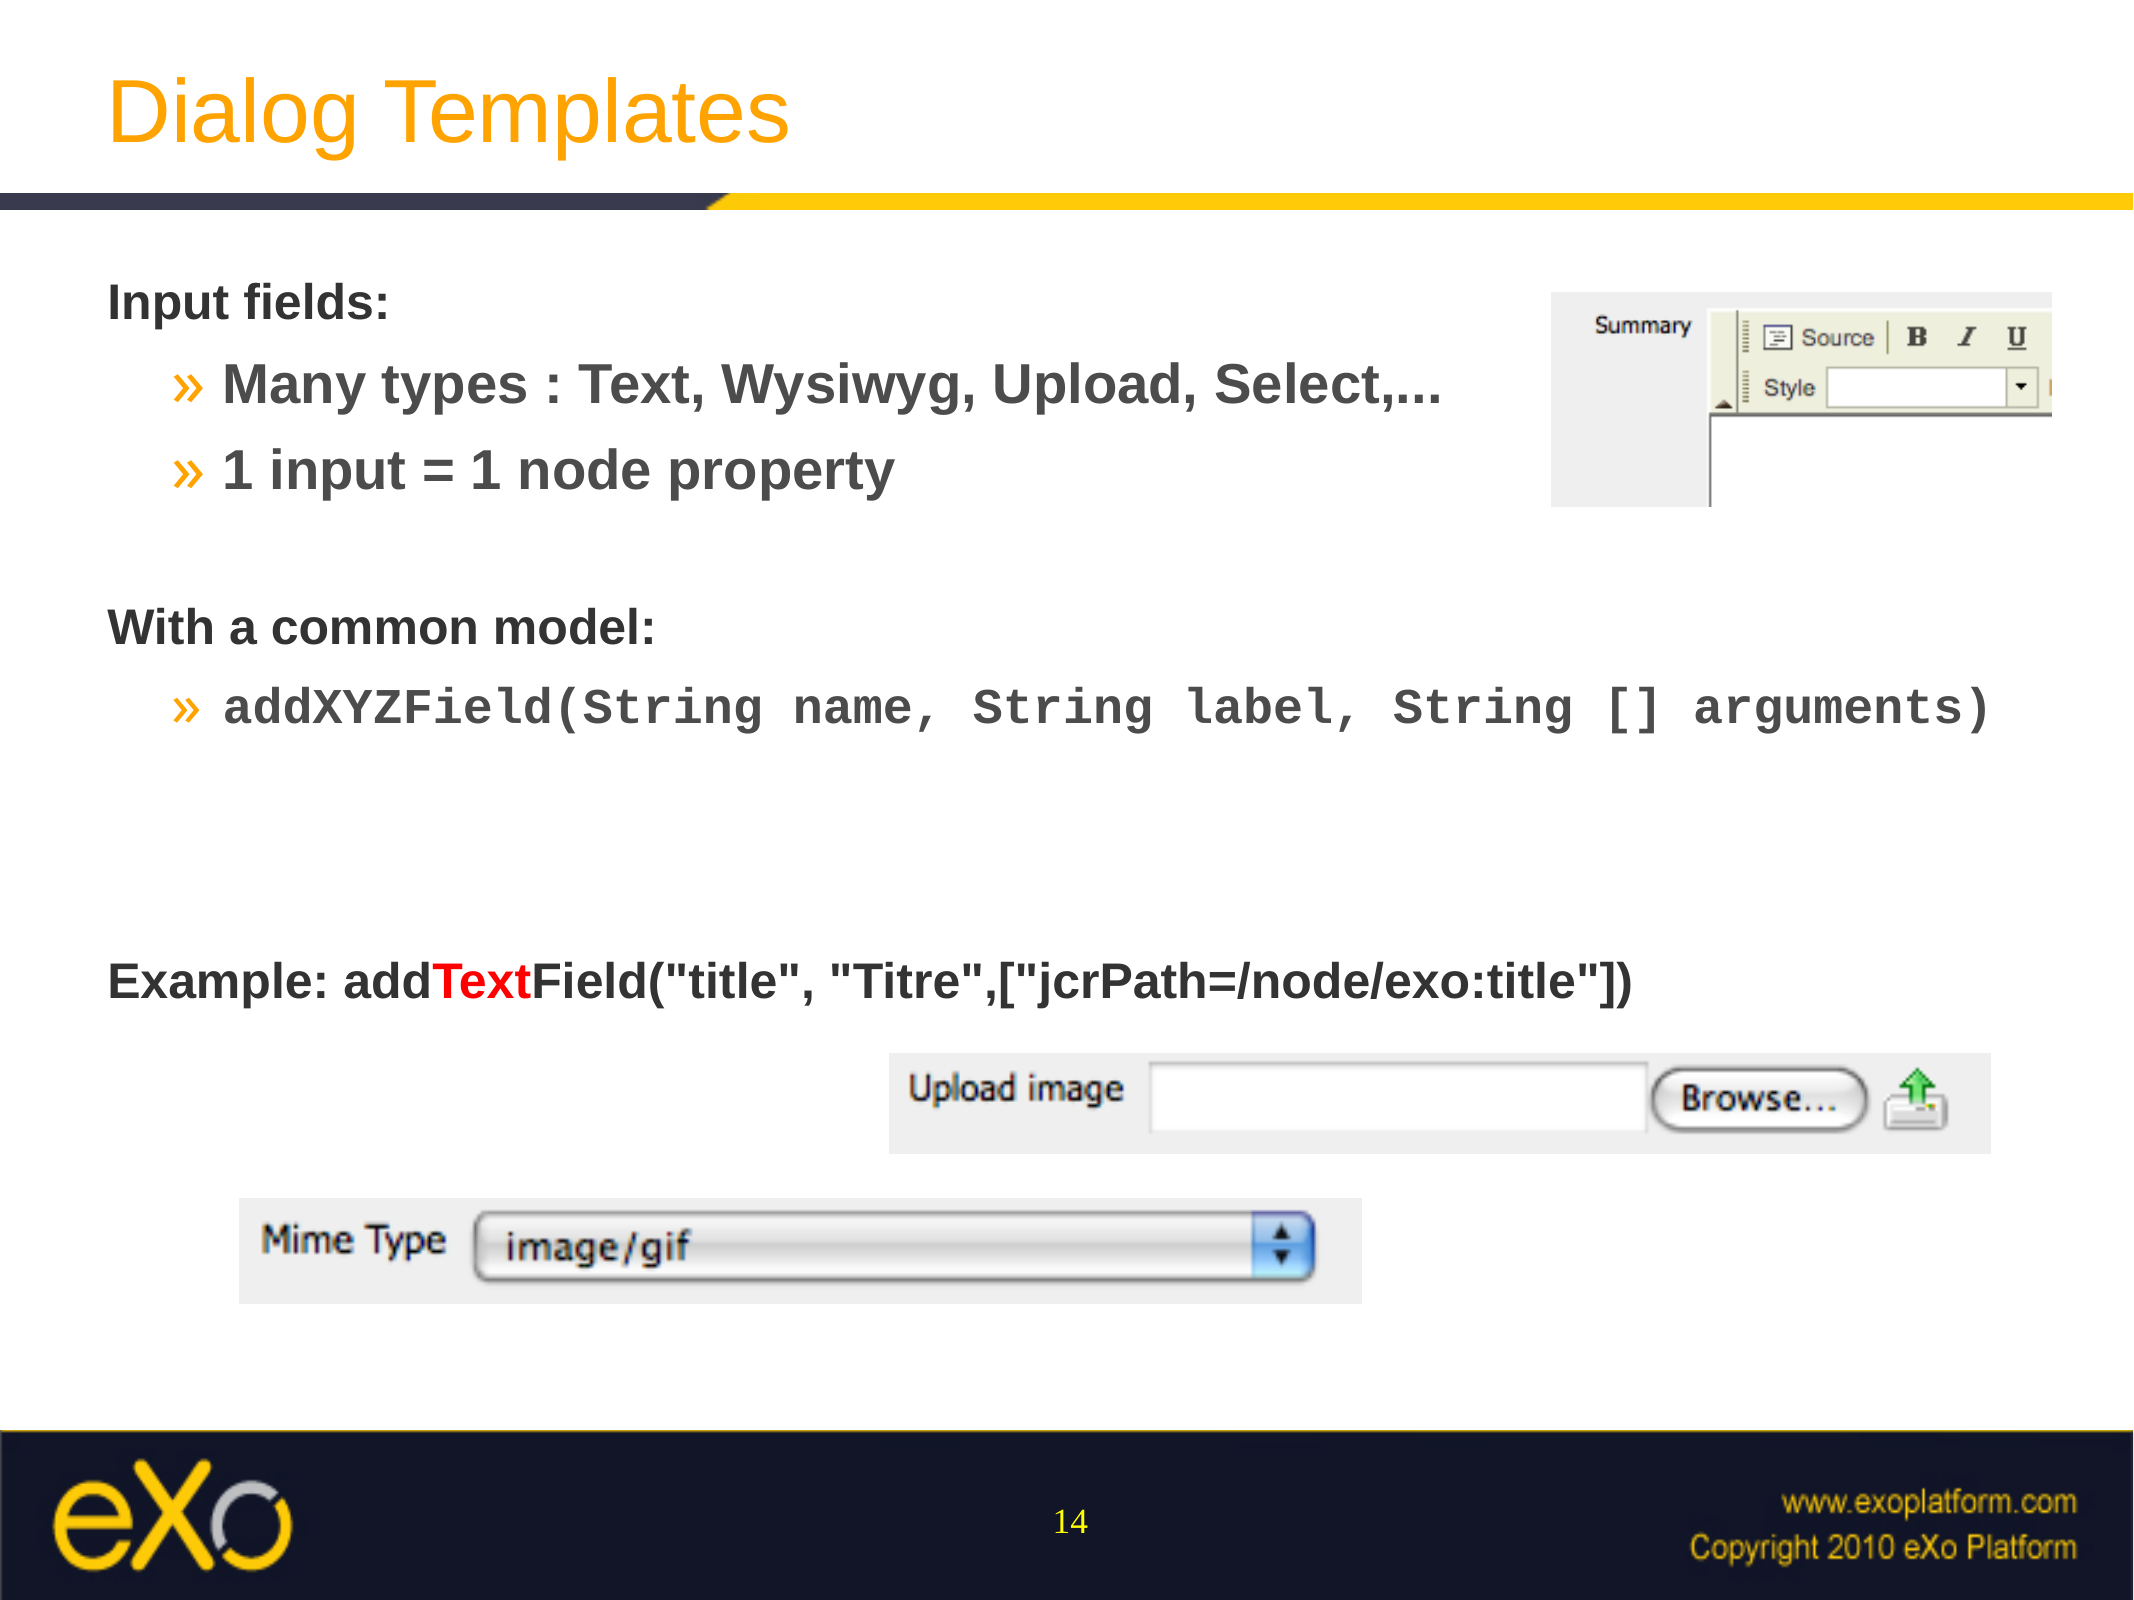

# Dialog Templates
Input fields:
Many types : Text, Wysiwyg, Upload, Select,...
1 input = 1 node property
With a common model:
addXYZField(String name, String label, String [] arguments)
Example: addTextField("title", "Titre",["jcrPath=/node/exo:title"])‏